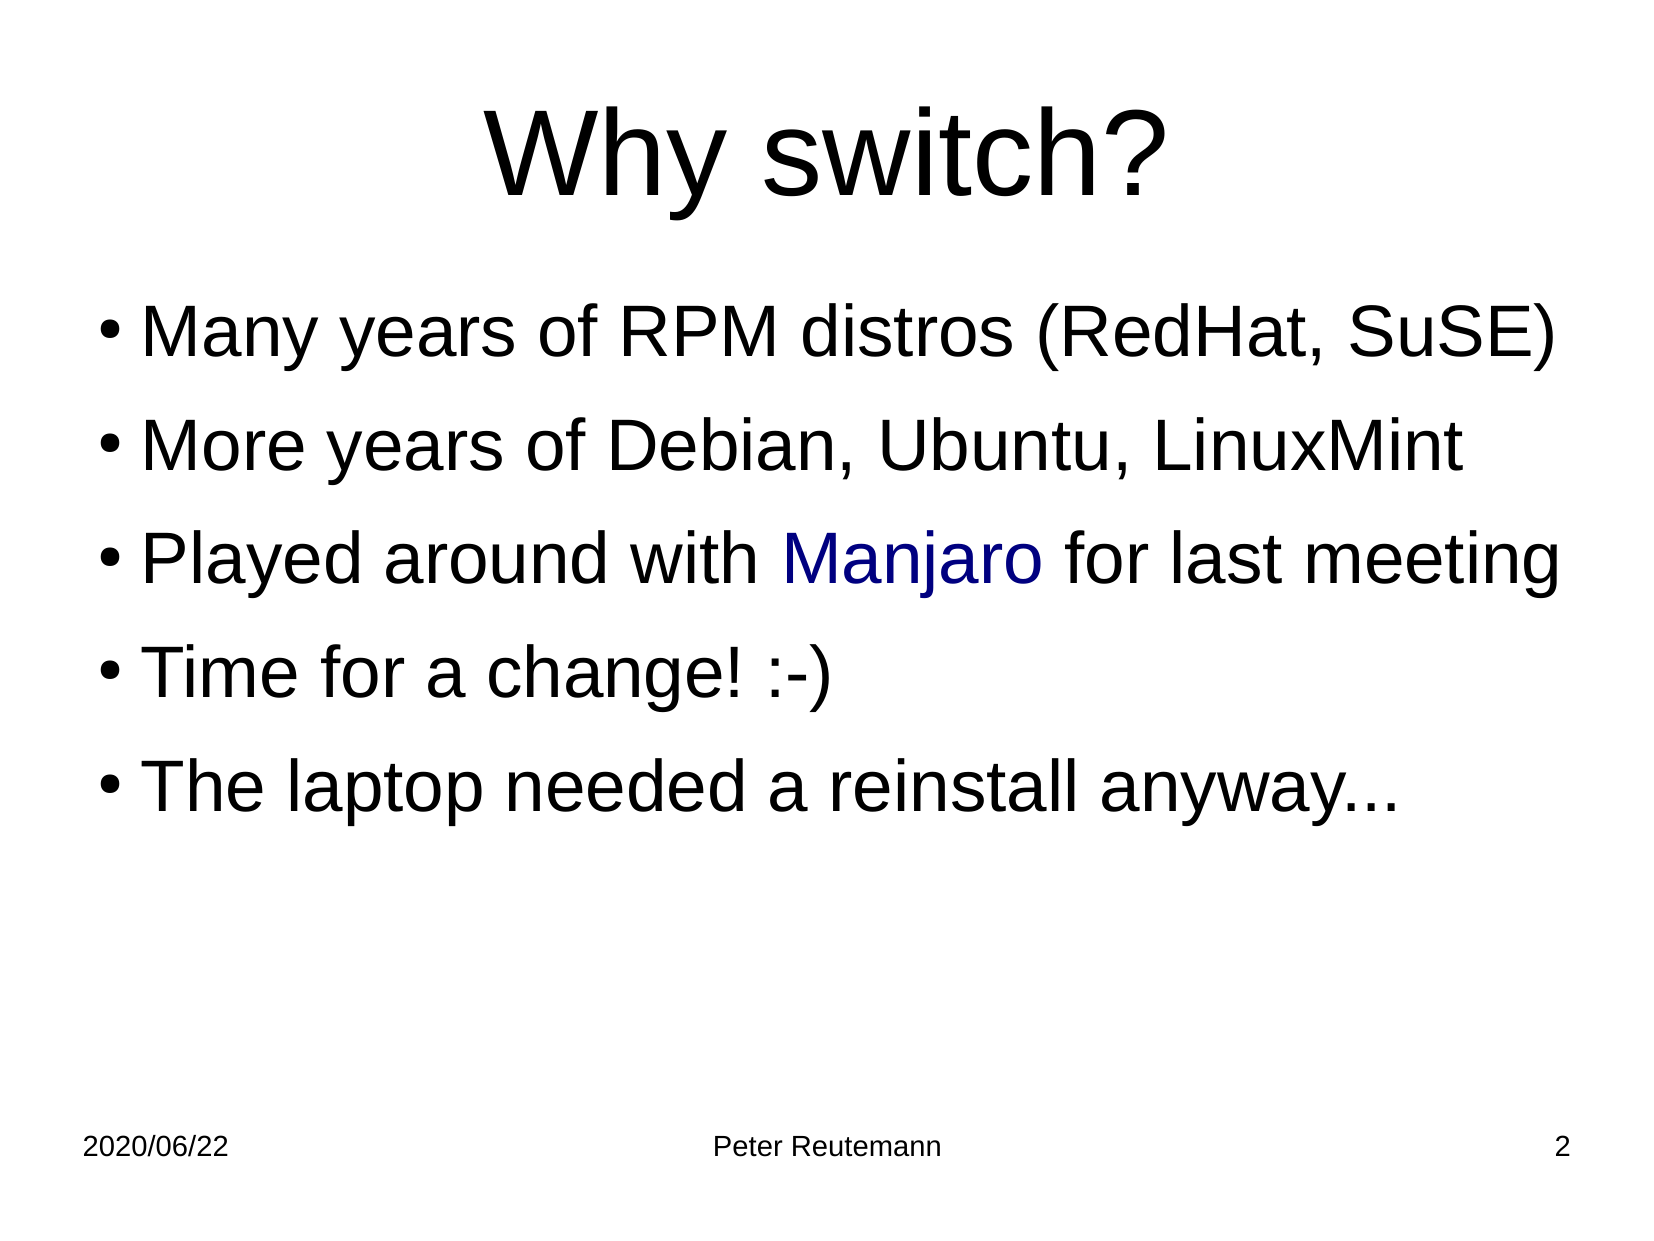

# Why switch?
Many years of RPM distros (RedHat, SuSE)
More years of Debian, Ubuntu, LinuxMint
Played around with Manjaro for last meeting
Time for a change! :-)
The laptop needed a reinstall anyway...
2020/06/22
Peter Reutemann
2